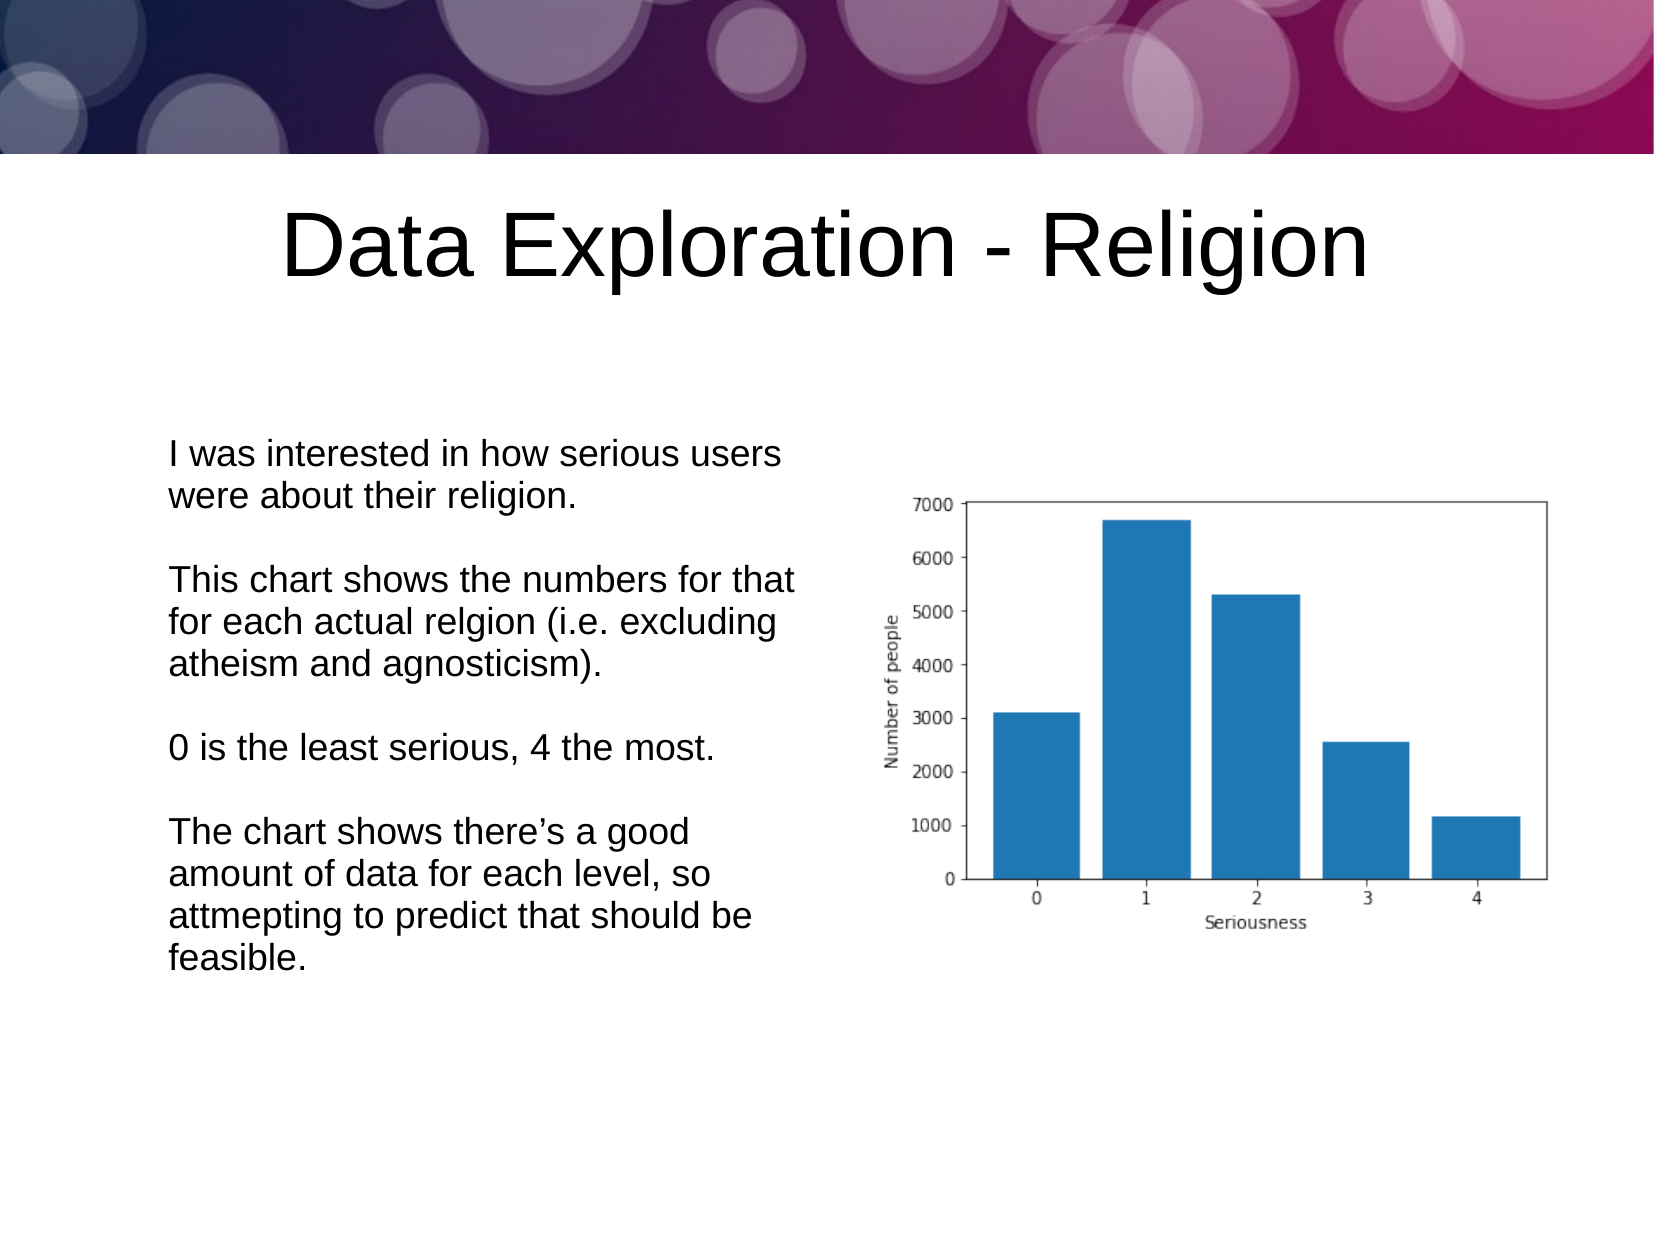

# Data Exploration - Religion
I was interested in how serious users were about their religion.
This chart shows the numbers for that for each actual relgion (i.e. excluding atheism and agnosticism).
0 is the least serious, 4 the most.
The chart shows there’s a good amount of data for each level, so attmepting to predict that should be feasible.